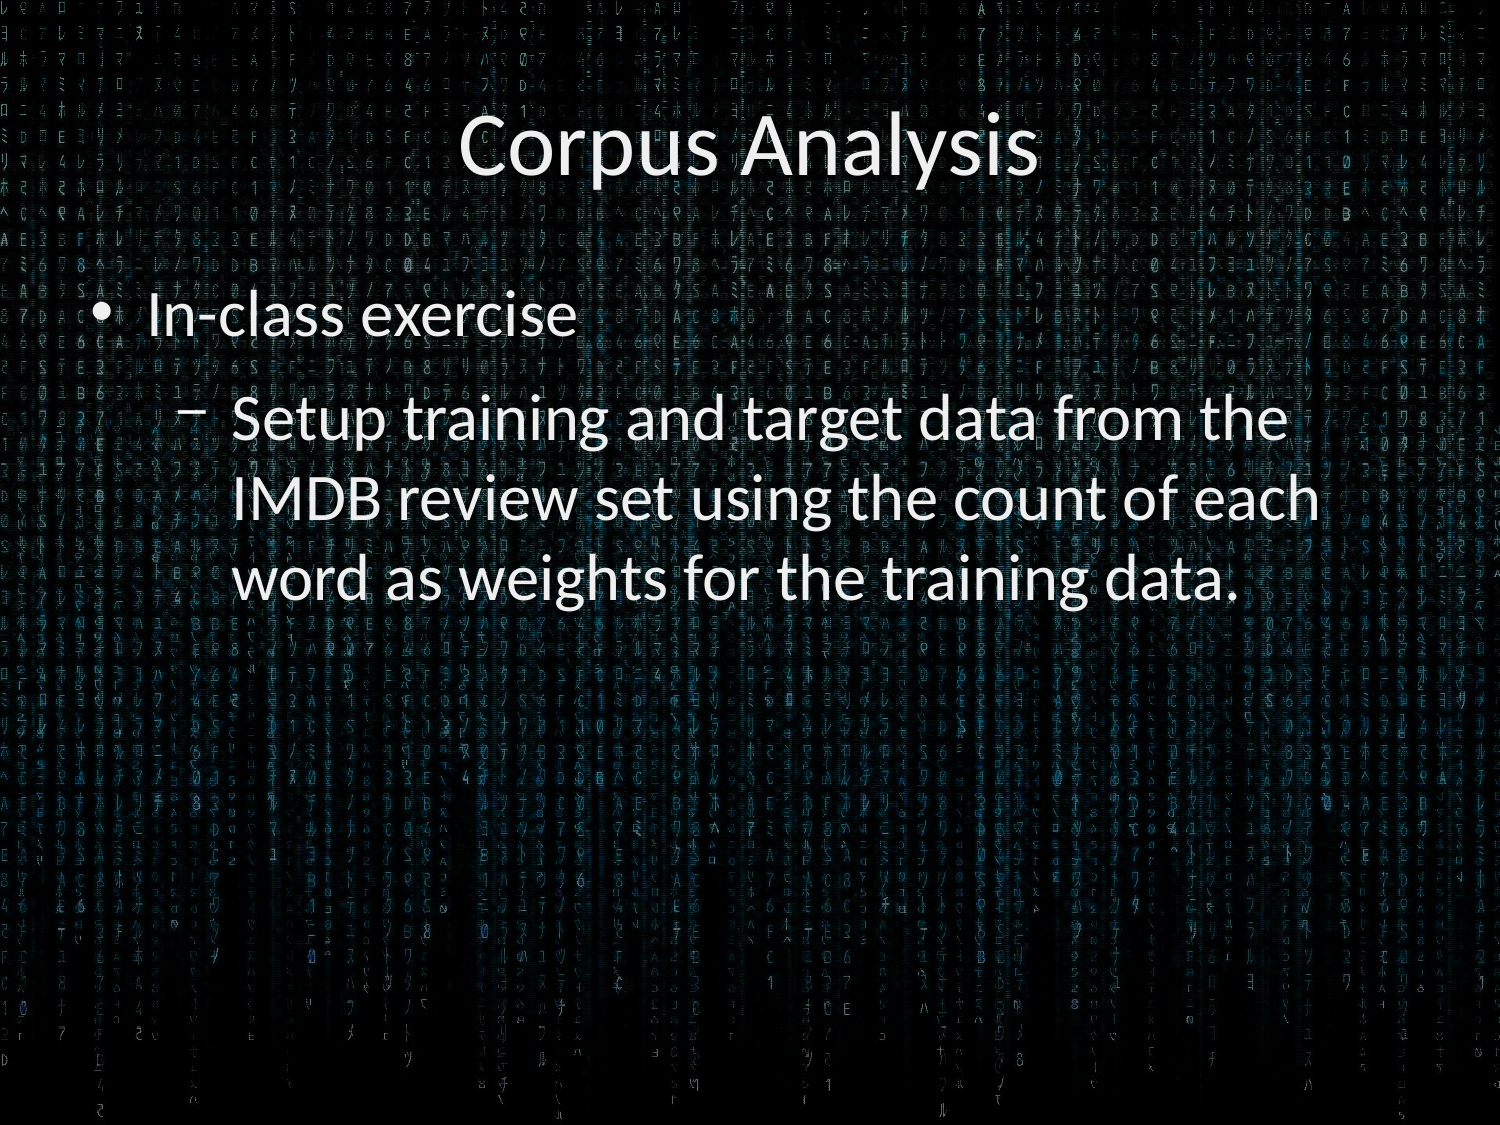

# Corpus Analysis
In-class exercise
Setup training and target data from the IMDB review set using the count of each word as weights for the training data.